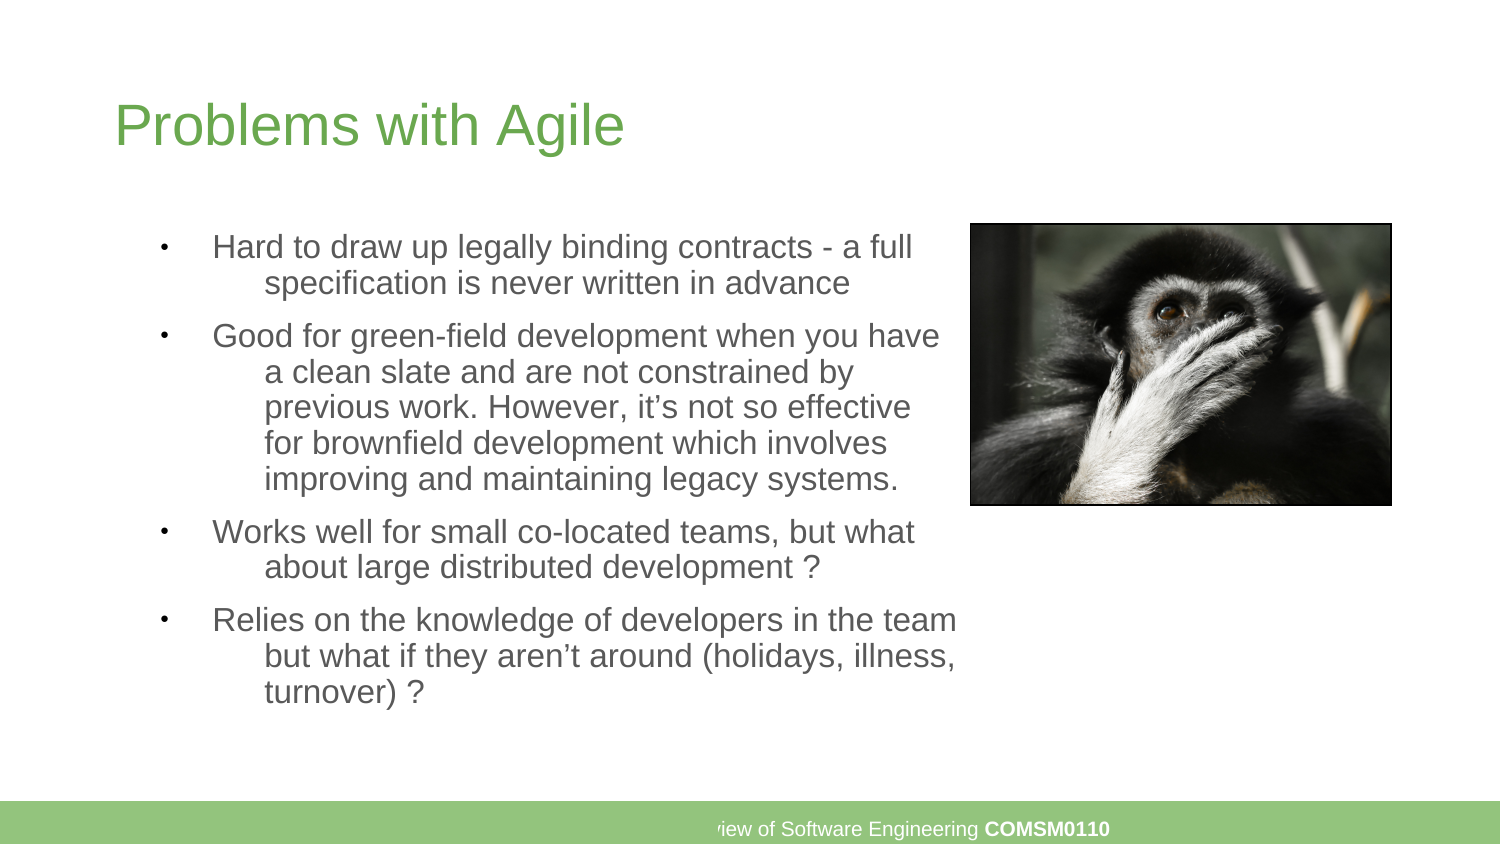

# Problems with Agile
Hard to draw up legally binding contracts - a full specification is never written in advance
Good for green-field development when you have a clean slate and are not constrained by previous work. However, it’s not so effective for brownfield development which involves improving and maintaining legacy systems.
Works well for small co-located teams, but what about large distributed development ?
Relies on the knowledge of developers in the team but what if they aren’t around (holidays, illness, turnover) ?